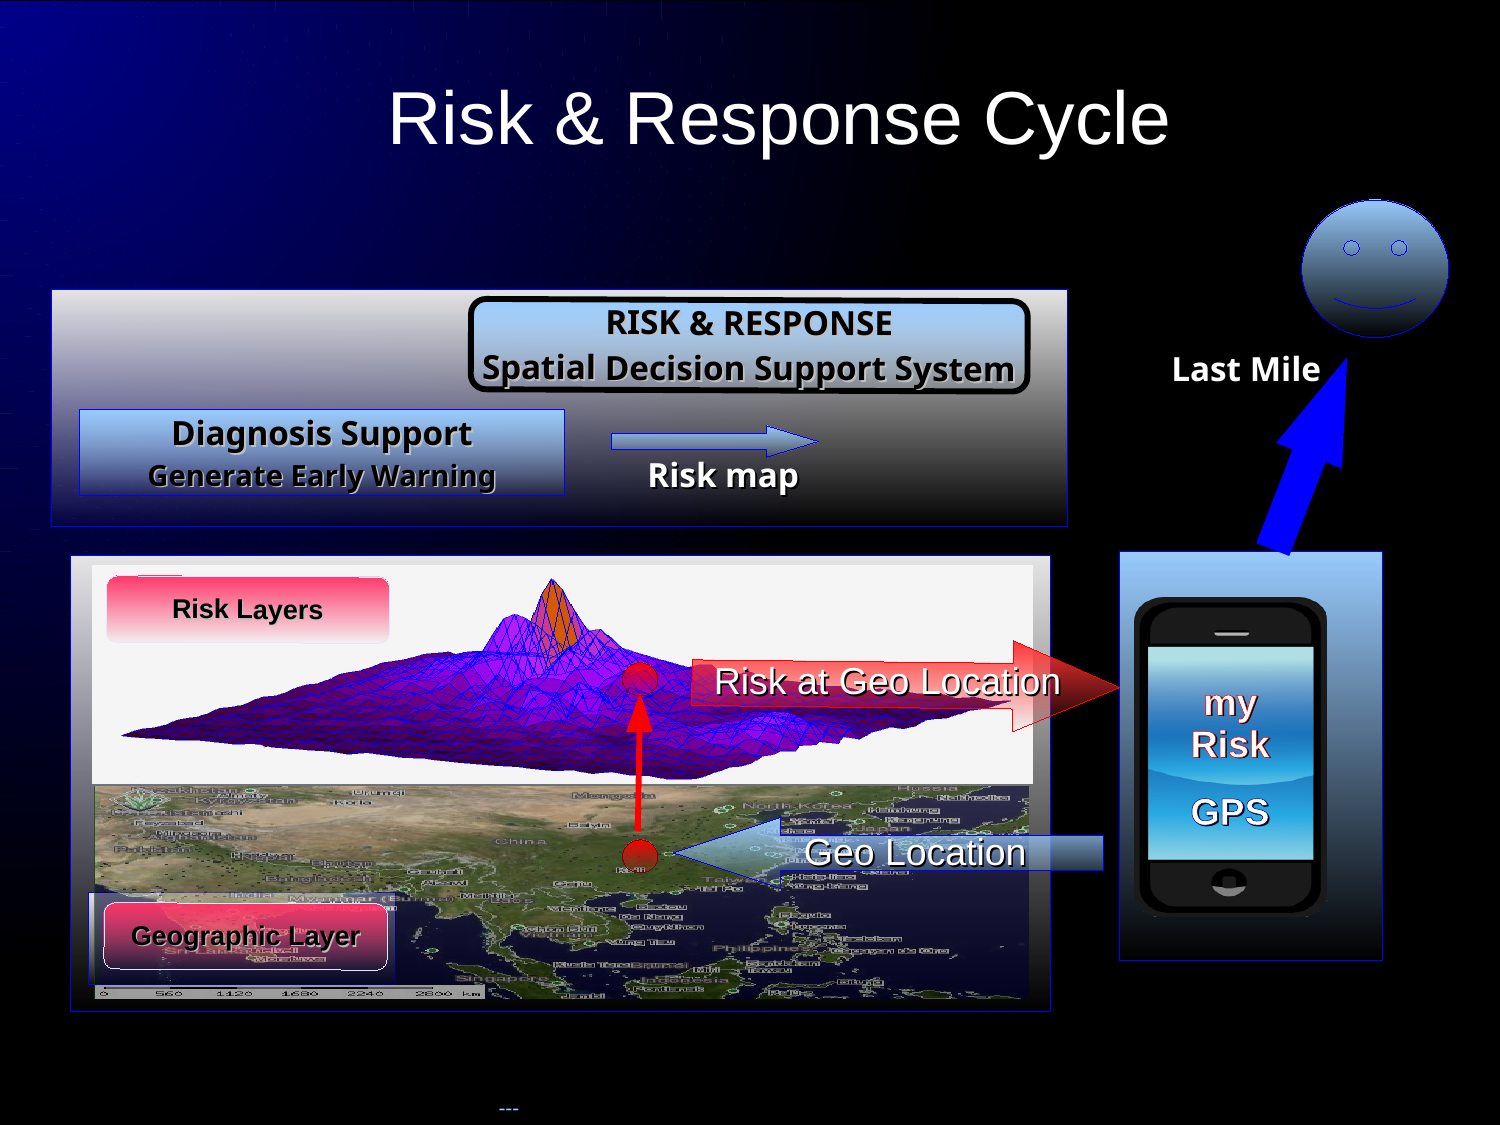

# Risk & Response Cycle
RISK & RESPONSE
Spatial Decision Support System
Last Mile
Diagnosis Support
Generate Early Warning
Risk map
Risk Layers
my
Risk
GPS
Risk at Geo Location
Geo Location
Geographic Layer